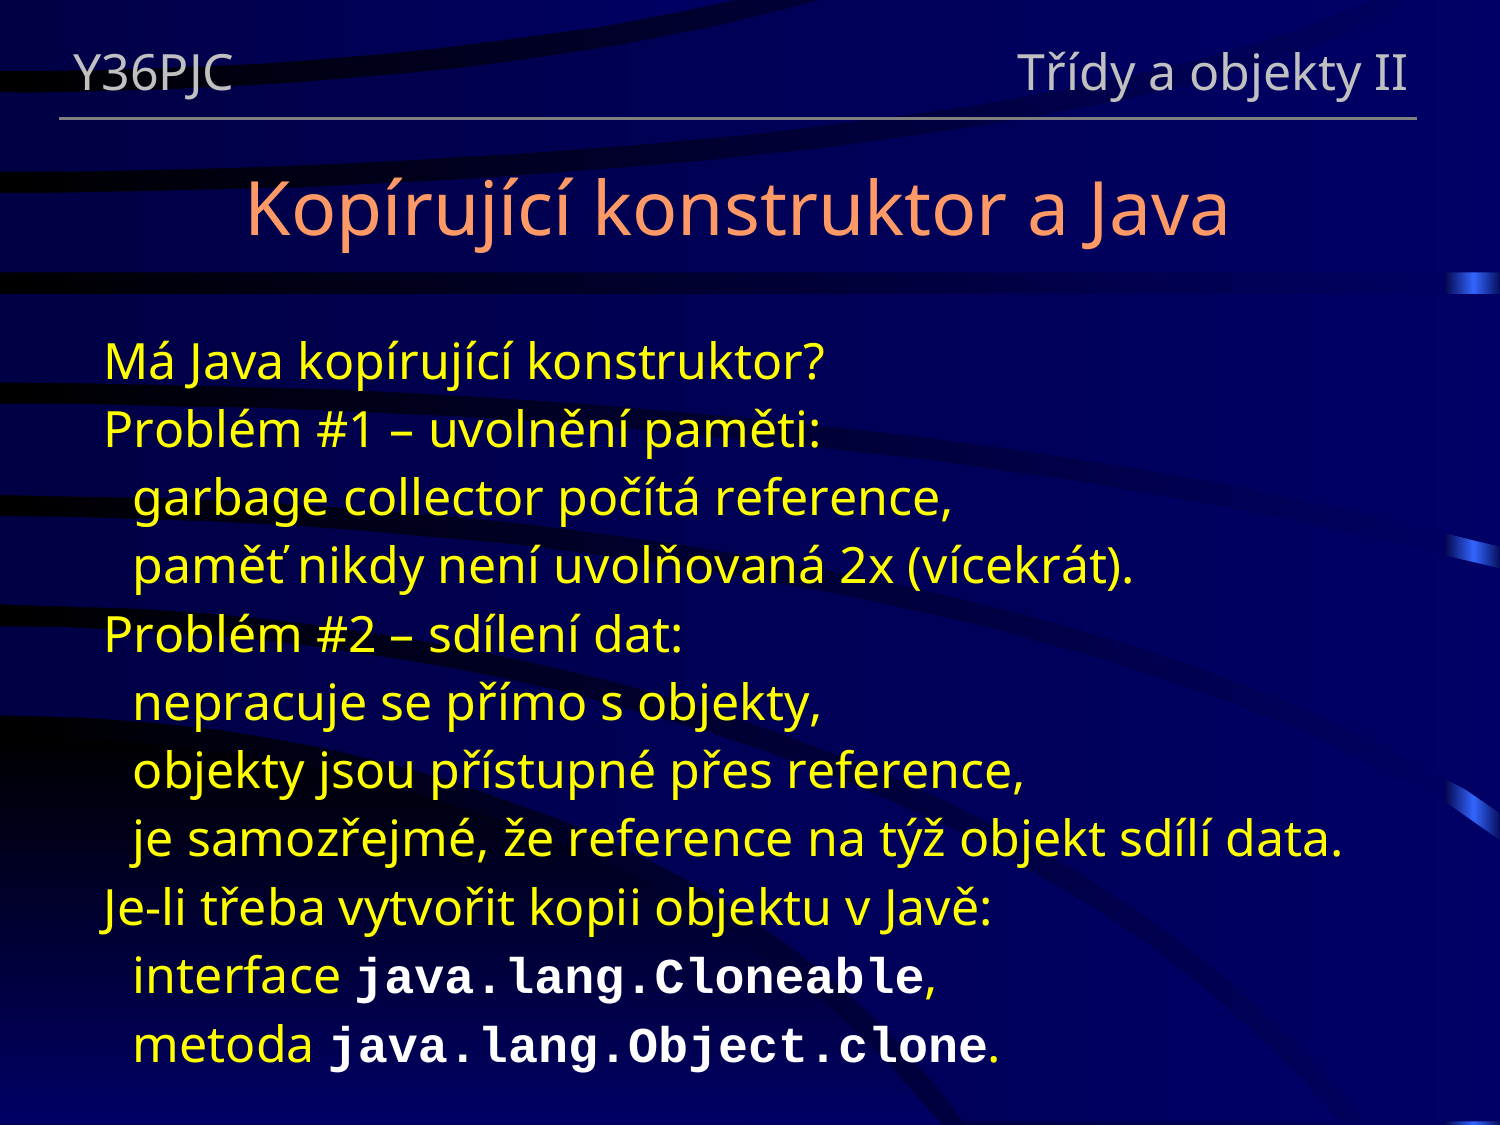

Y36PJC
Třídy a objekty II
Kopírující konstruktor a Java
Má Java kopírující konstruktor?
Problém #1 – uvolnění paměti:
garbage collector počítá reference,
paměť nikdy není uvolňovaná 2x (vícekrát).
Problém #2 – sdílení dat:
nepracuje se přímo s objekty,
objekty jsou přístupné přes reference,
je samozřejmé, že reference na týž objekt sdílí data.
Je-li třeba vytvořit kopii objektu v Javě:
interface java.lang.Cloneable,
metoda java.lang.Object.clone.